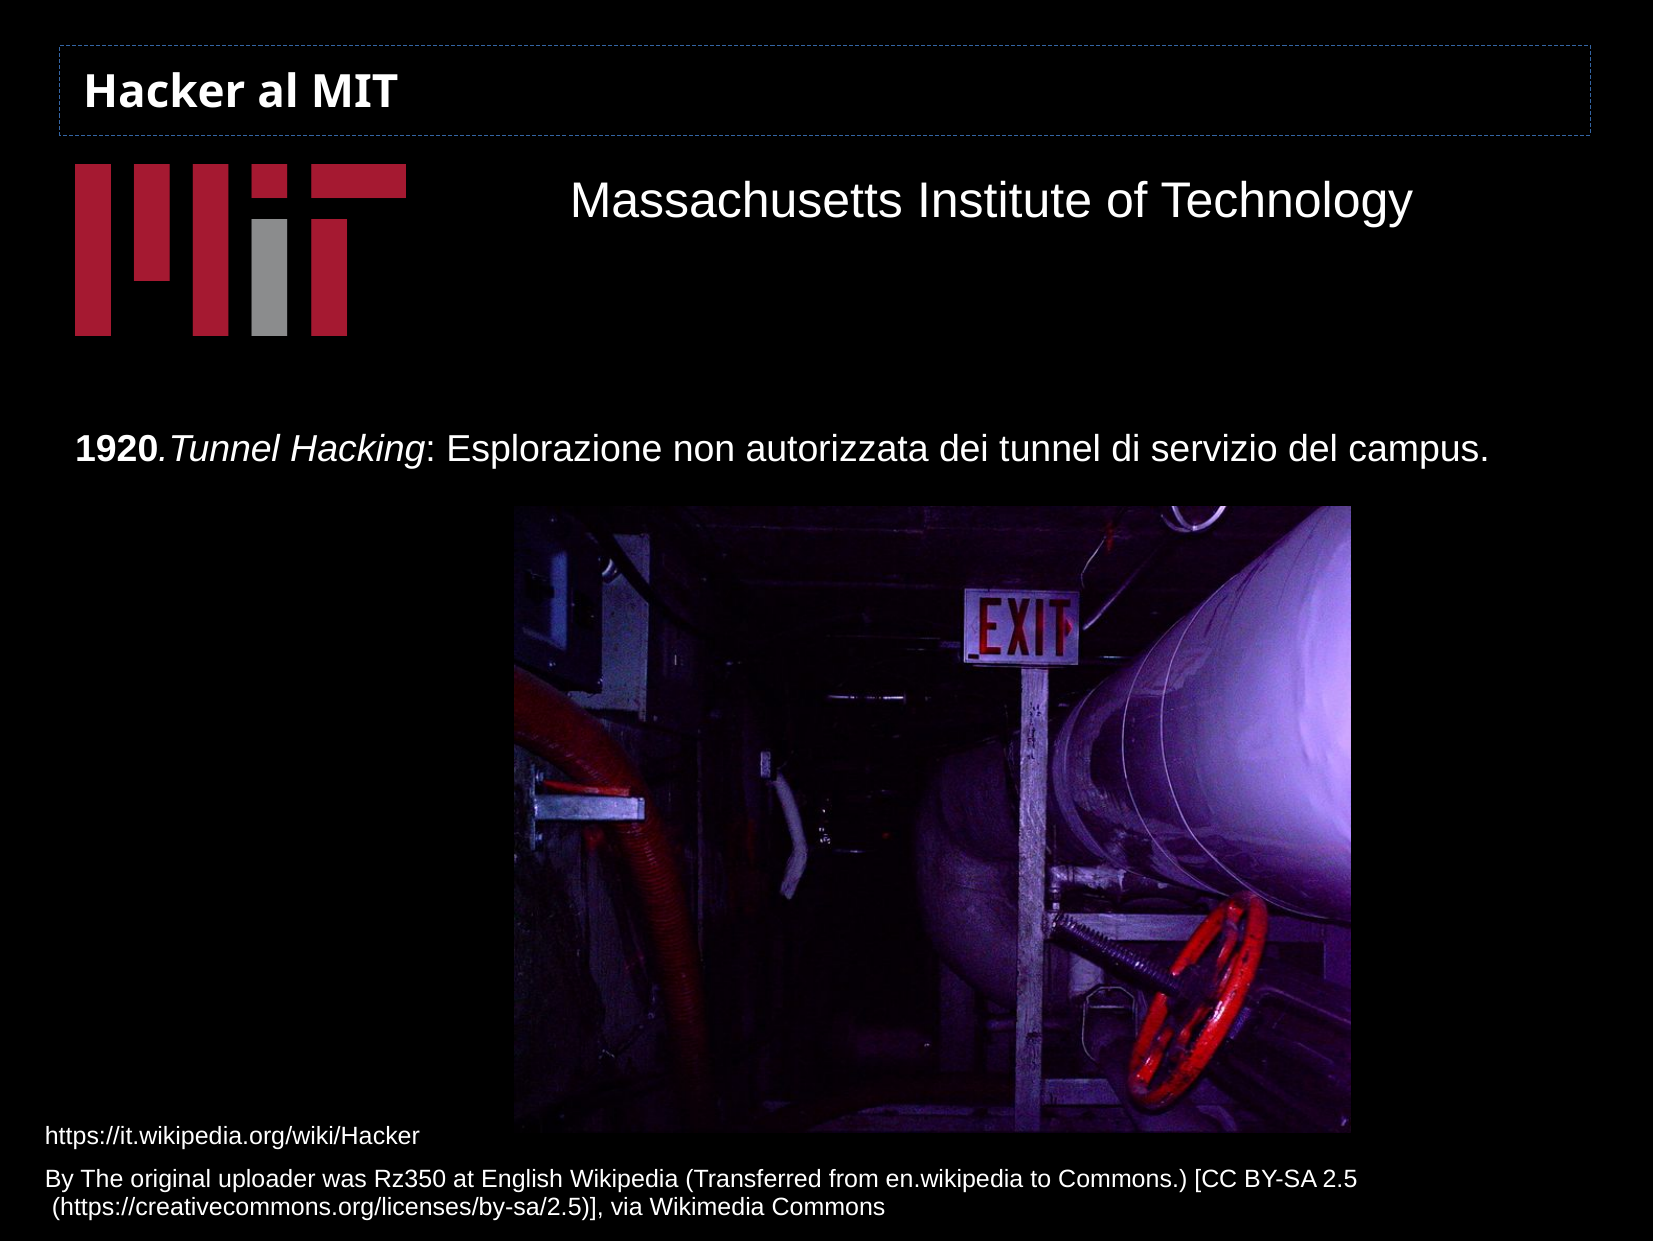

# Hacker al MIT
Massachusetts Institute of Technology
1920.Tunnel Hacking: Esplorazione non autorizzata dei tunnel di servizio del campus.
https://it.wikipedia.org/wiki/Hacker
By The original uploader was Rz350 at English Wikipedia (Transferred from en.wikipedia to Commons.) [CC BY-SA 2.5
 (https://creativecommons.org/licenses/by-sa/2.5)], via Wikimedia Commons